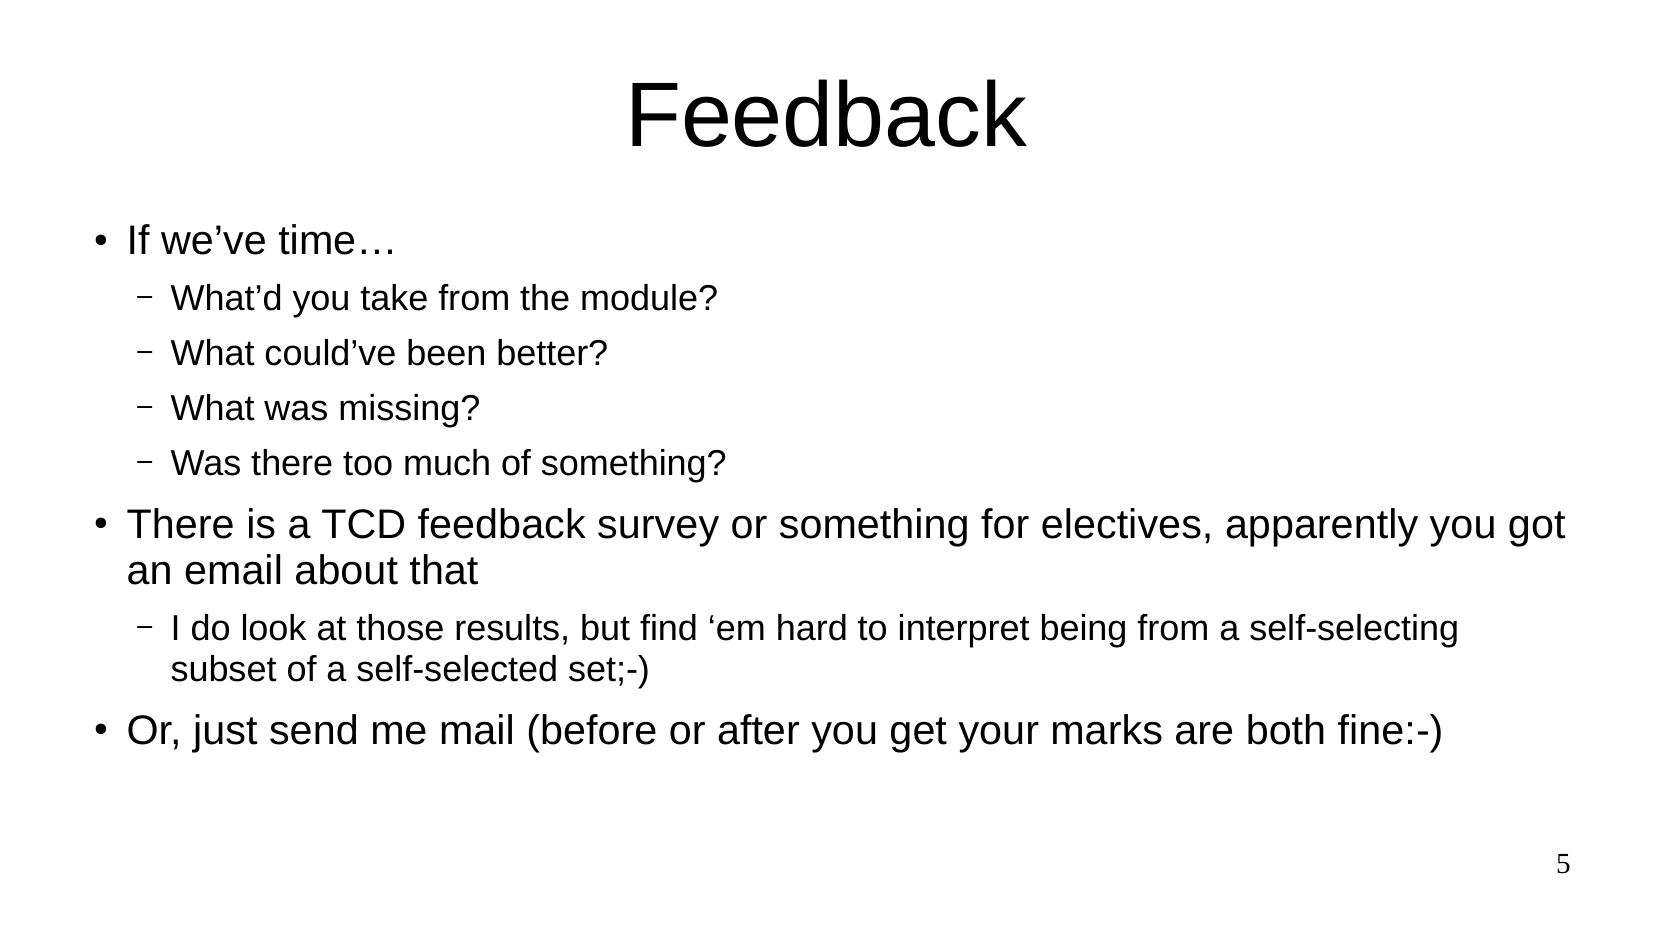

# Feedback
If we’ve time…
What’d you take from the module?
What could’ve been better?
What was missing?
Was there too much of something?
There is a TCD feedback survey or something for electives, apparently you got an email about that
I do look at those results, but find ‘em hard to interpret being from a self-selecting subset of a self-selected set;-)
Or, just send me mail (before or after you get your marks are both fine:-)
5